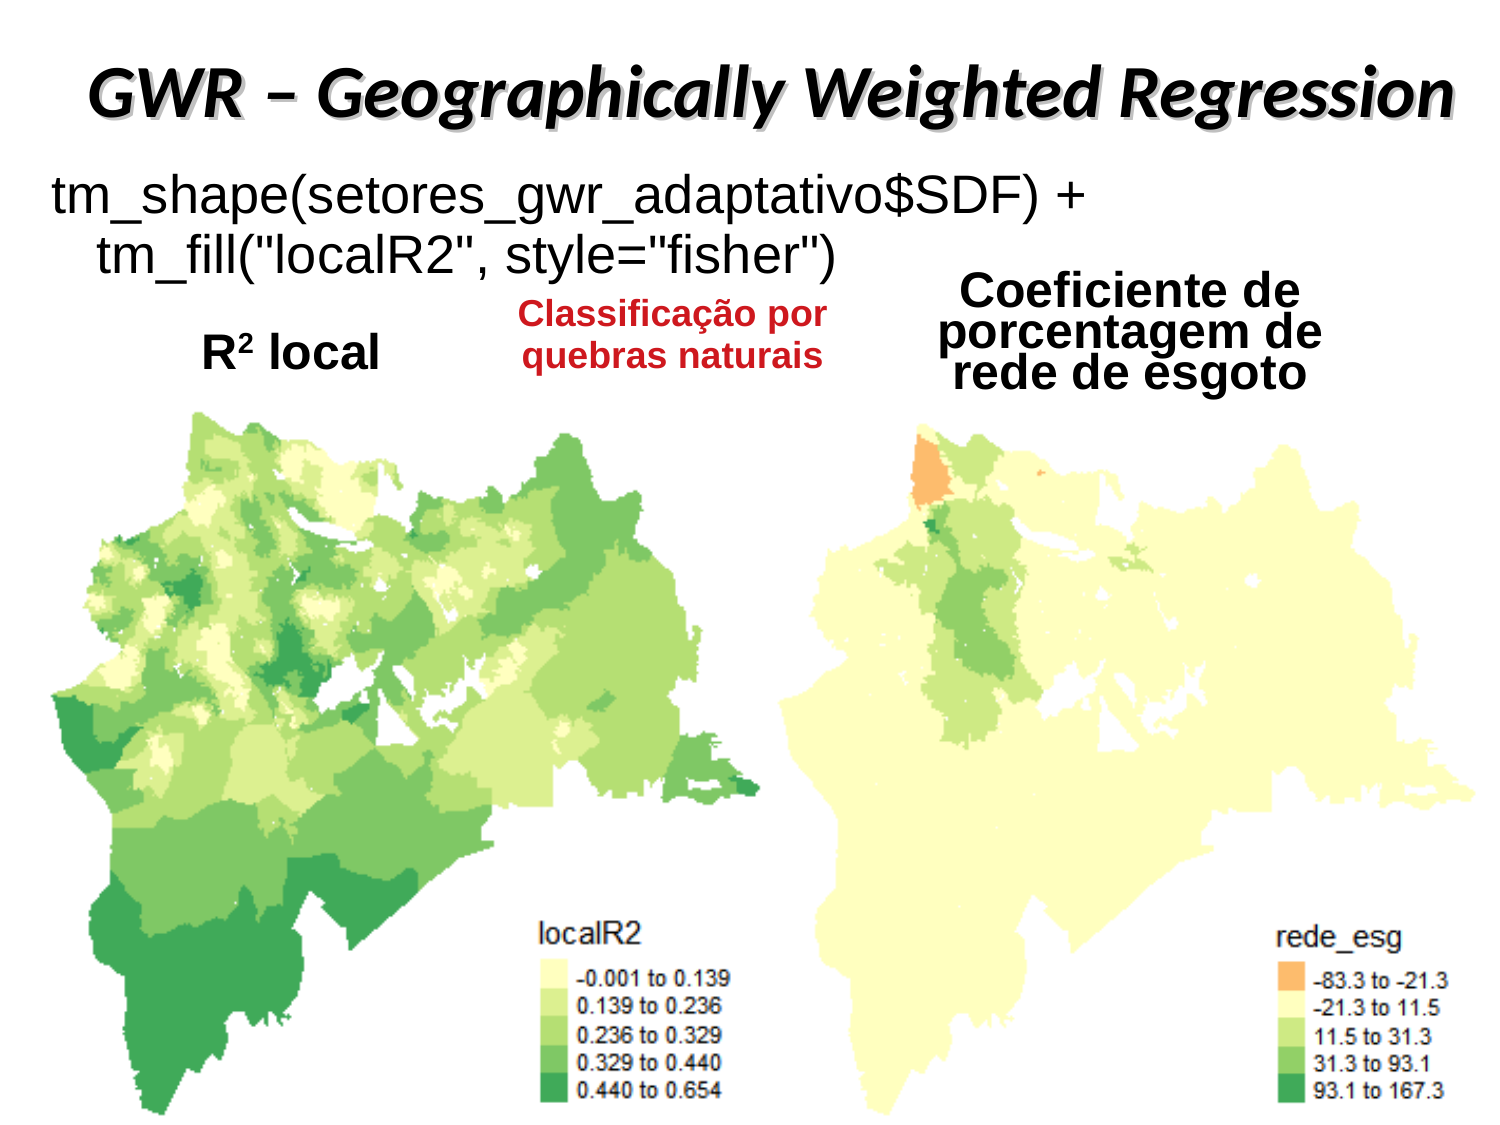

GWR – Geographically Weighted Regression
tm_shape(setores_gwr_adaptativo$SDF) +
 tm_fill("localR2", style="fisher")
Coeficiente de porcentagem de rede de esgoto
Classificação por quebras naturais
R2 local